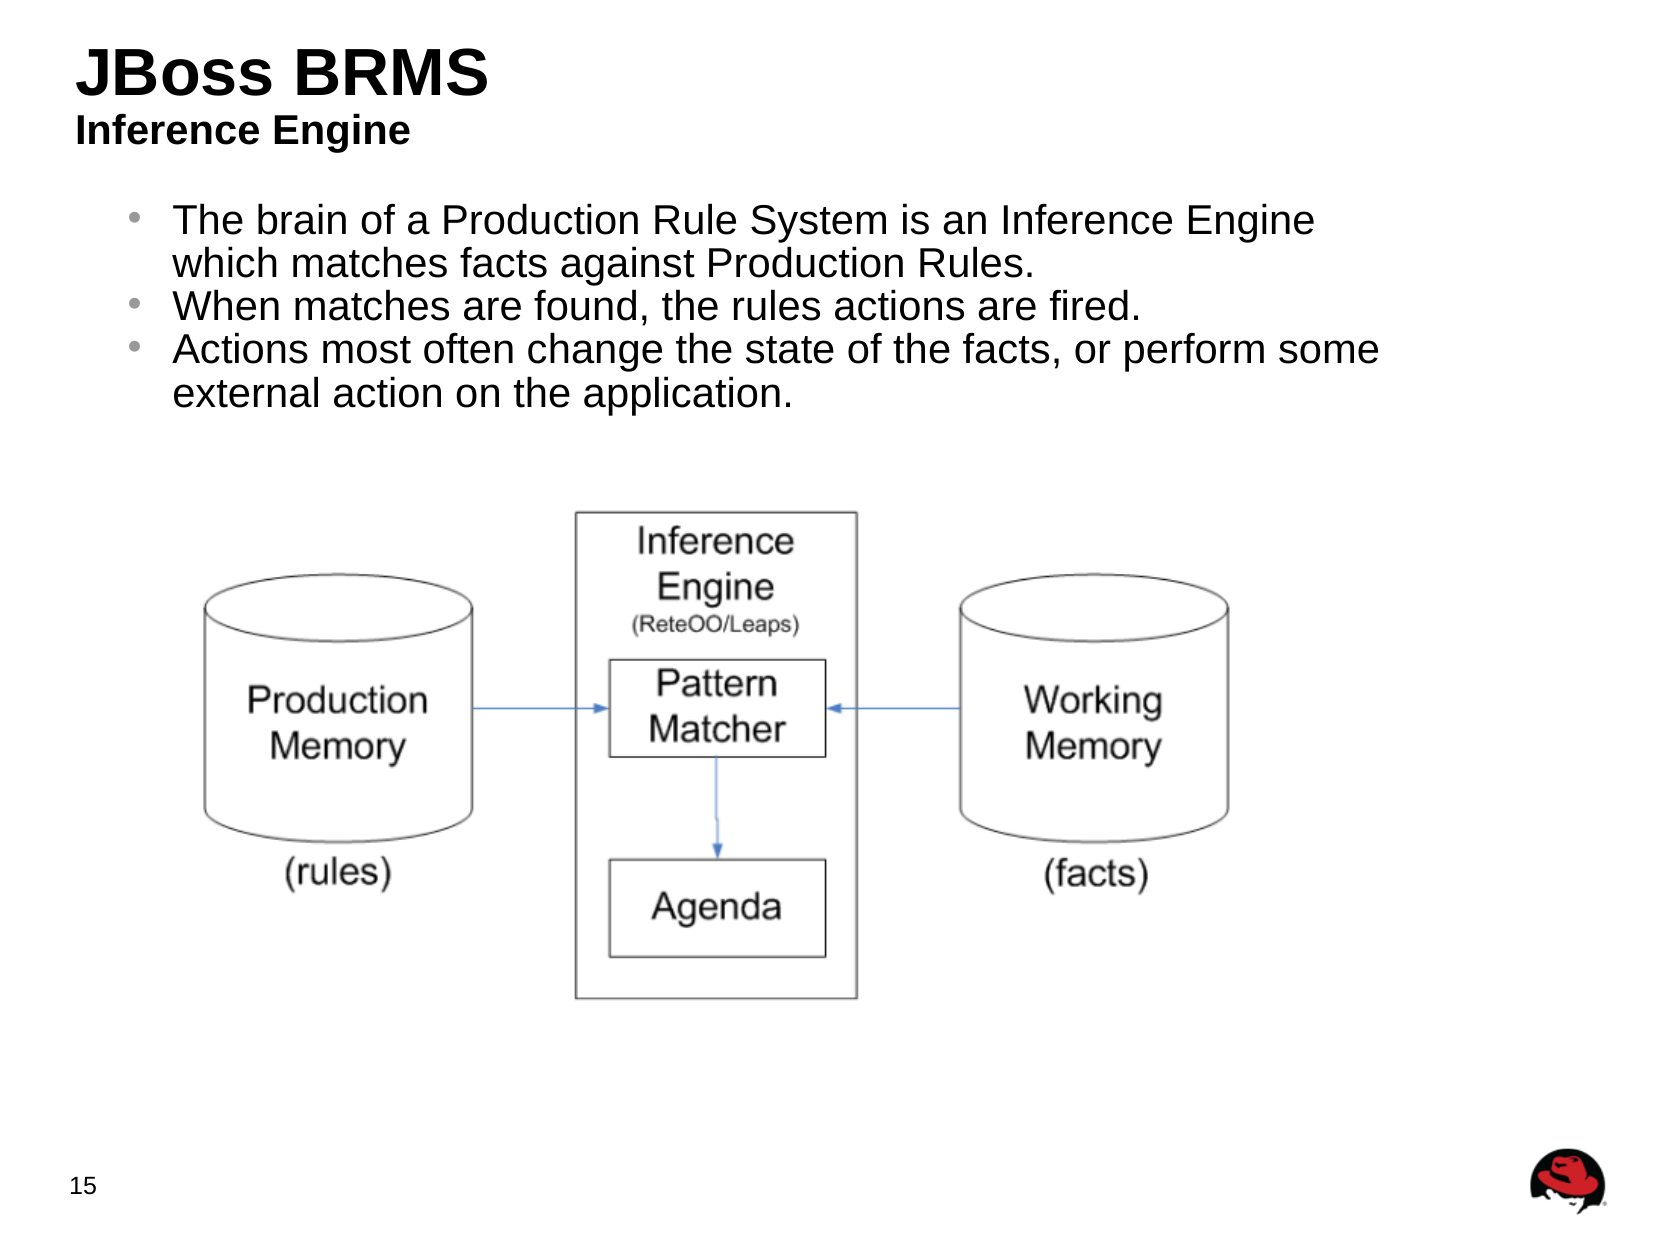

# JBoss BRMS Inference Engine
The brain of a Production Rule System is an Inference Engine which matches facts against Production Rules.
When matches are found, the rules actions are fired.
Actions most often change the state of the facts, or perform some external action on the application.